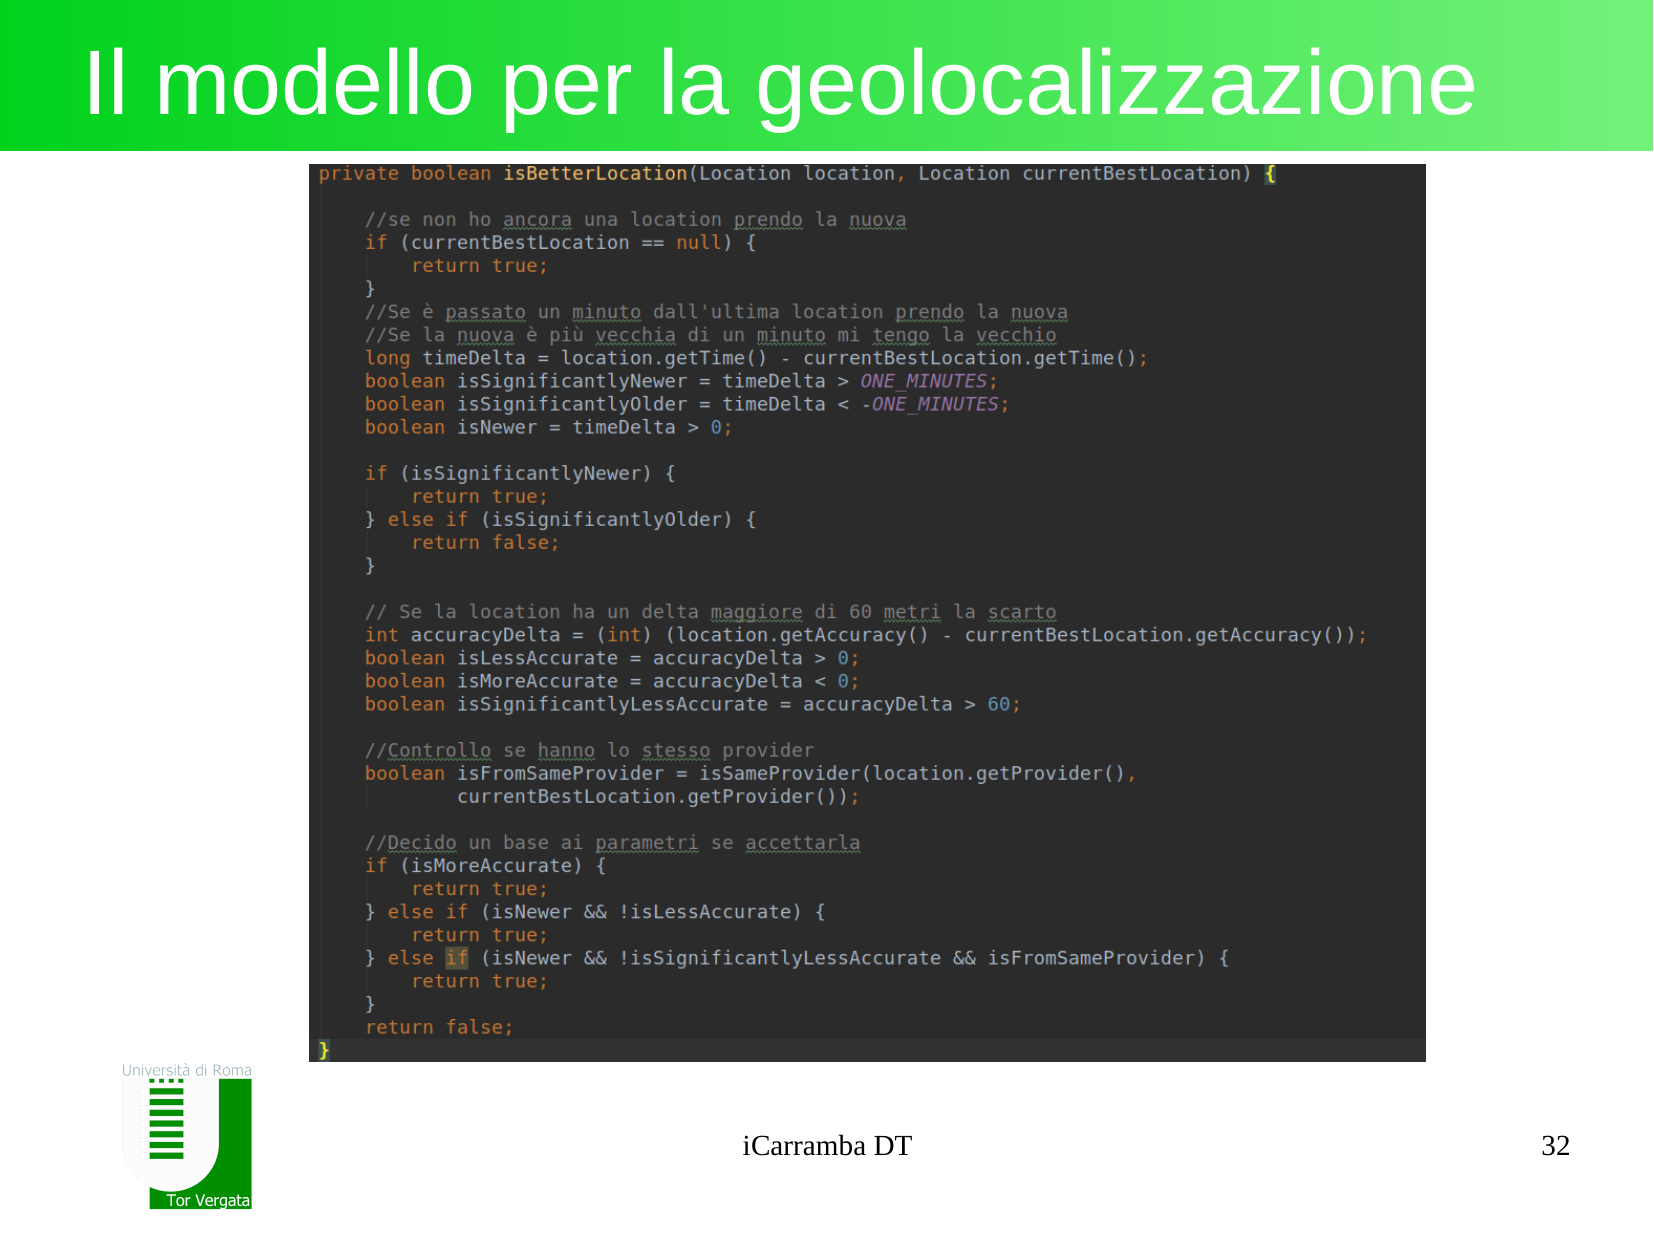

# Il modello per la geolocalizzazione
32